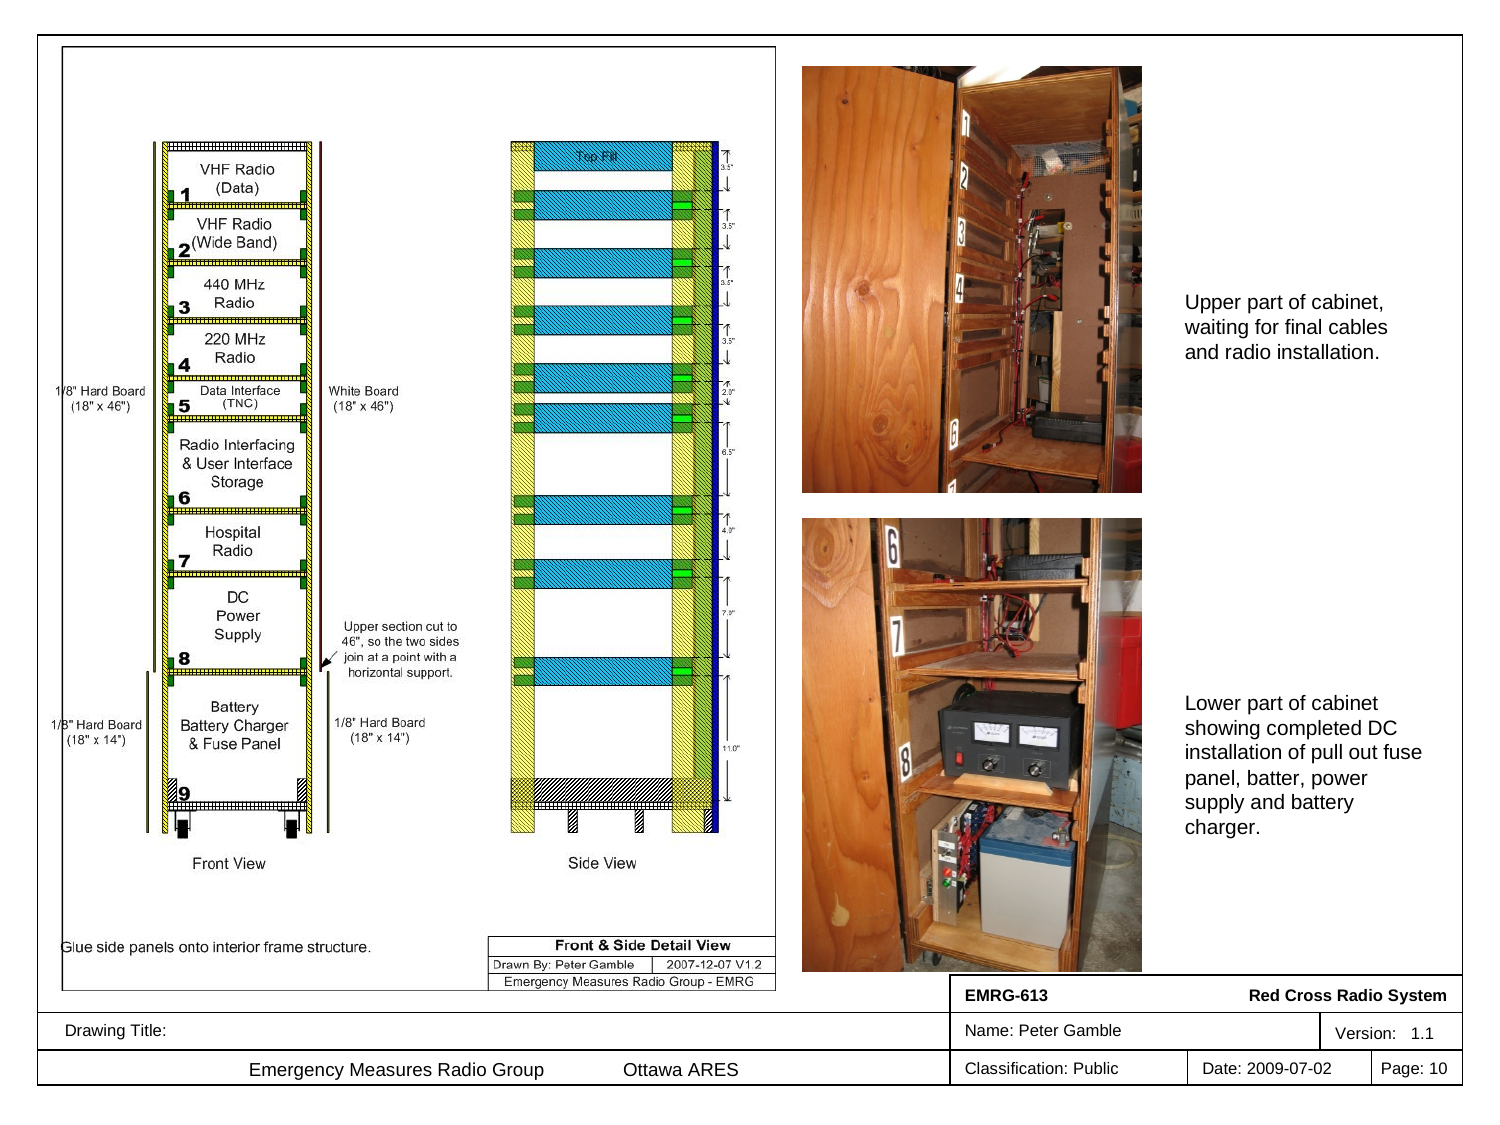

Upper part of cabinet, waiting for final cables and radio installation.
Lower part of cabinet showing completed DC installation of pull out fuse panel, batter, power supply and battery charger.
Emergency Measures Radio Group Ottawa ARES
Page: